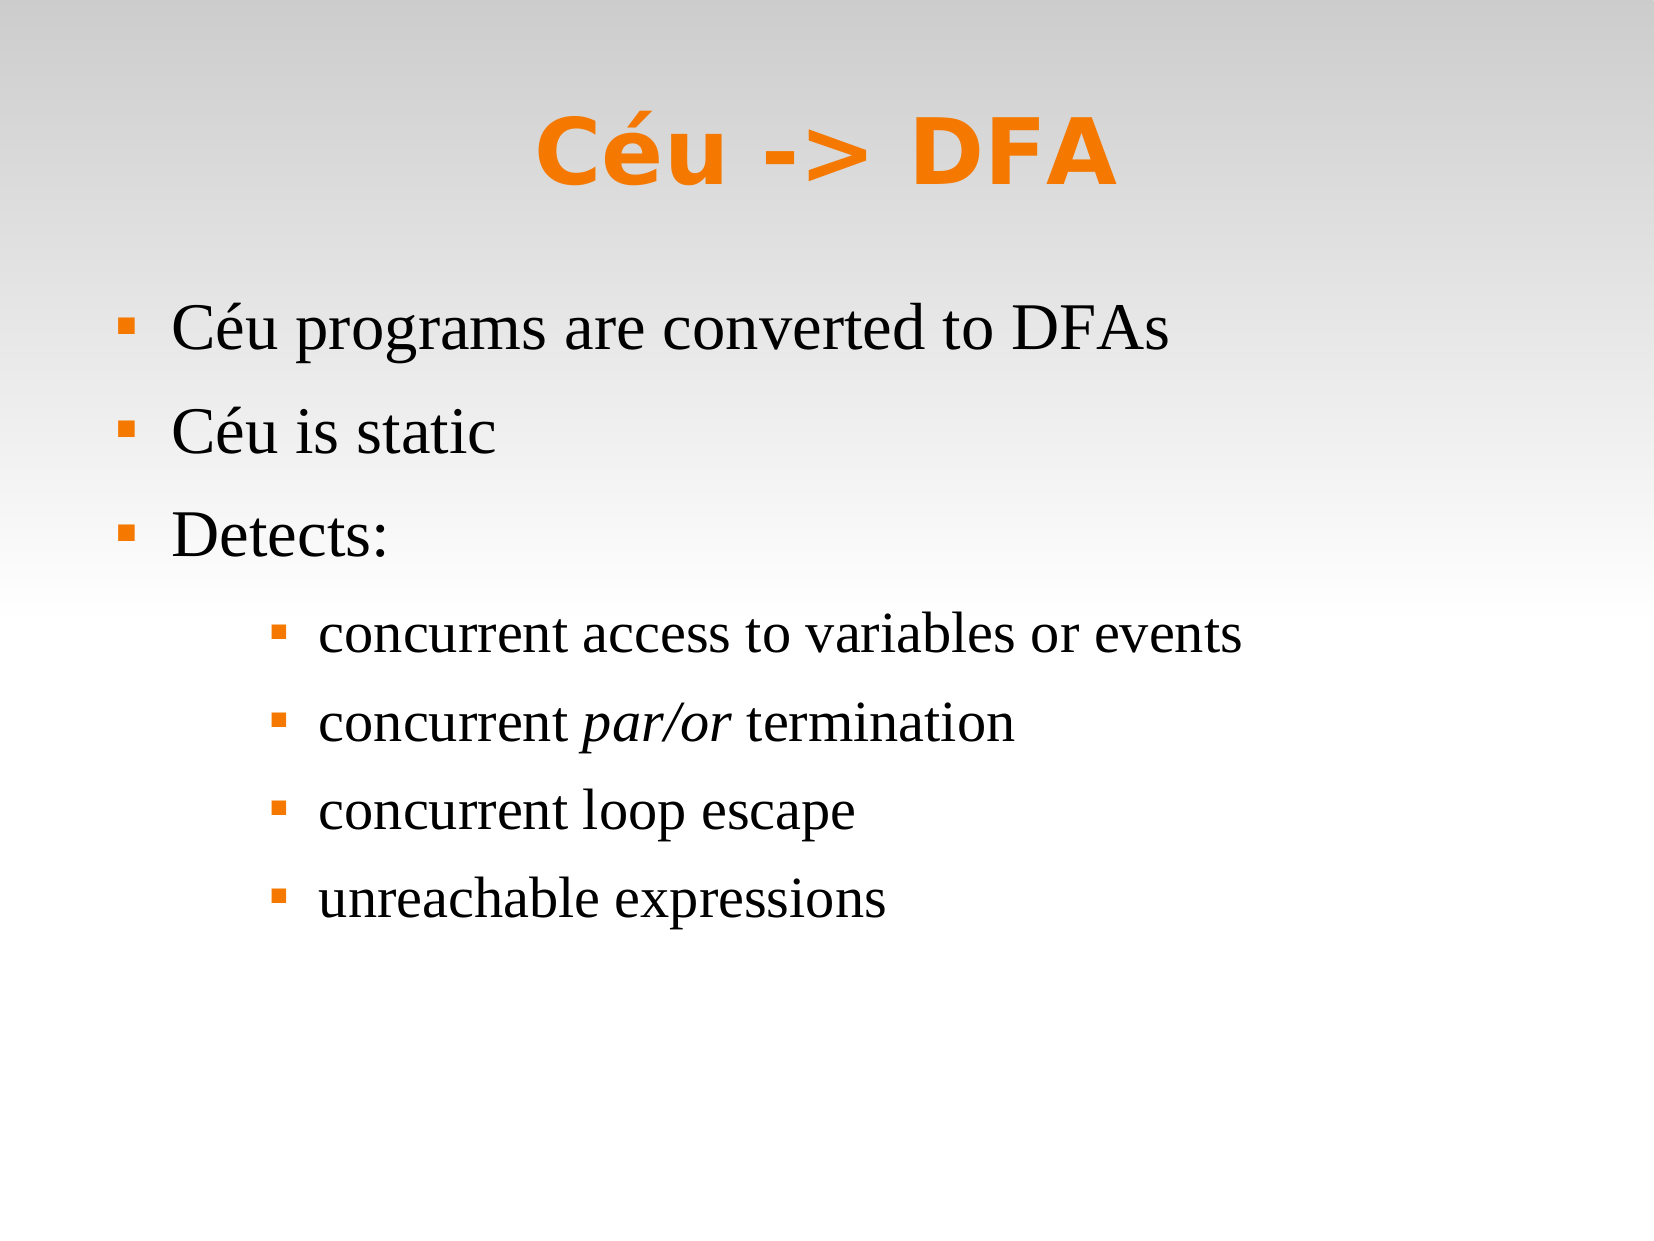

# Céu -> DFA
Céu programs are converted to DFAs
Céu is static
Detects:
concurrent access to variables or events
concurrent par/or termination
concurrent loop escape
unreachable expressions